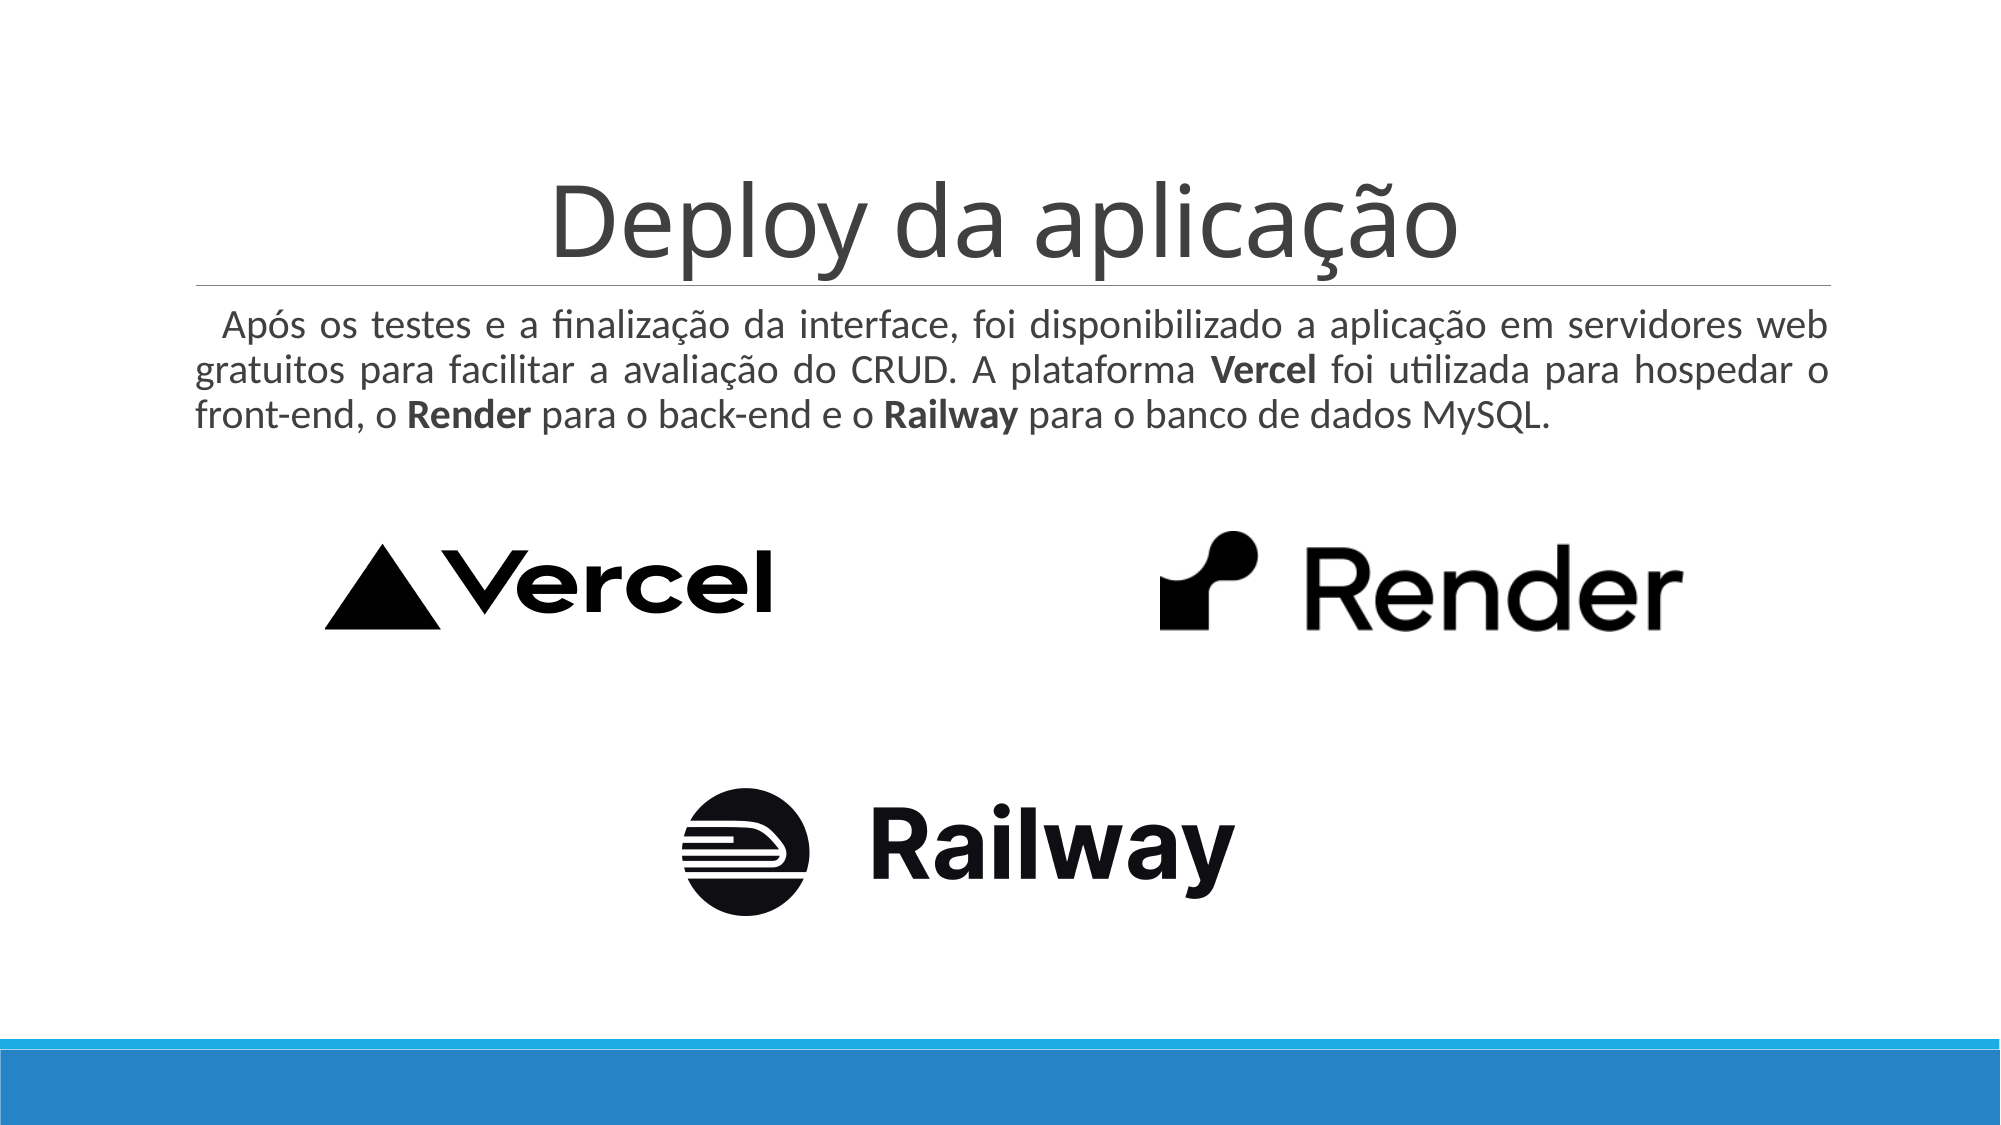

# Deploy da aplicação
 Após os testes e a finalização da interface, foi disponibilizado a aplicação em servidores web gratuitos para facilitar a avaliação do CRUD. A plataforma Vercel foi utilizada para hospedar o front-end, o Render para o back-end e o Railway para o banco de dados MySQL.